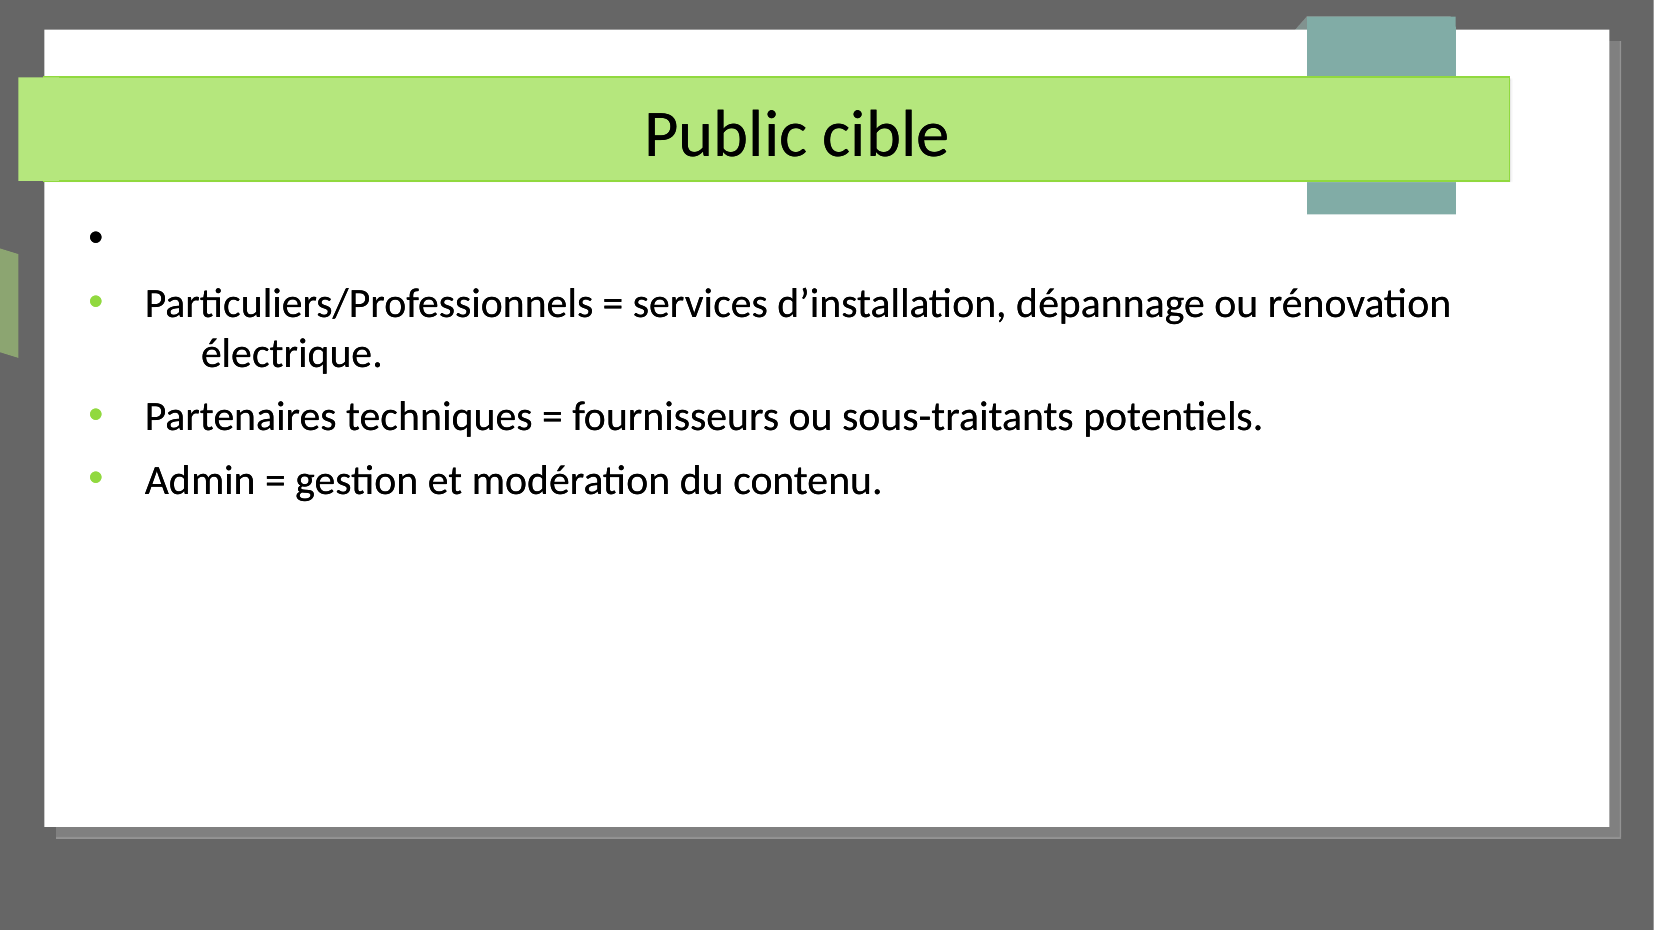

# Public cible
Public cible
Particuliers/Professionnels = services d’installation, dépannage ou rénovation électrique.
Partenaires techniques = fournisseurs ou sous-traitants potentiels.
Admin = gestion et modération du contenu.
Particuliers/Professionnels = services d’installation, dépannage ou rénovation électrique.
Partenaires techniques = fournisseurs ou sous-traitants potentiels.
Admin = gestion et modération du contenu.